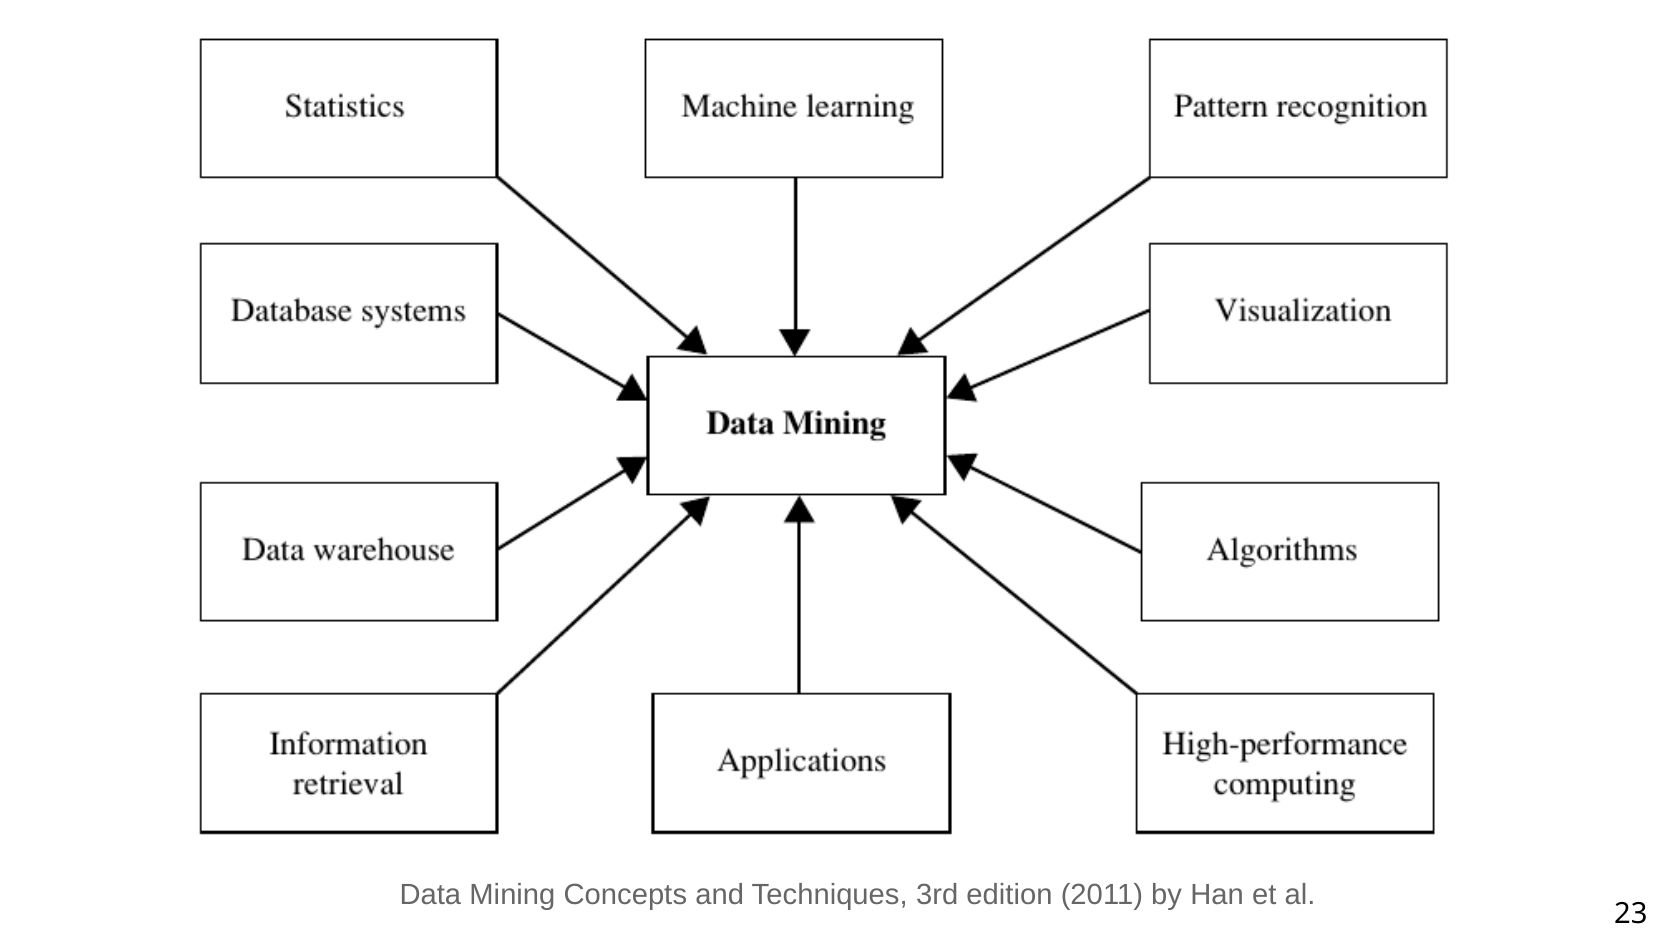

Data Mining Concepts and Techniques, 3rd edition (2011) by Han et al.
23